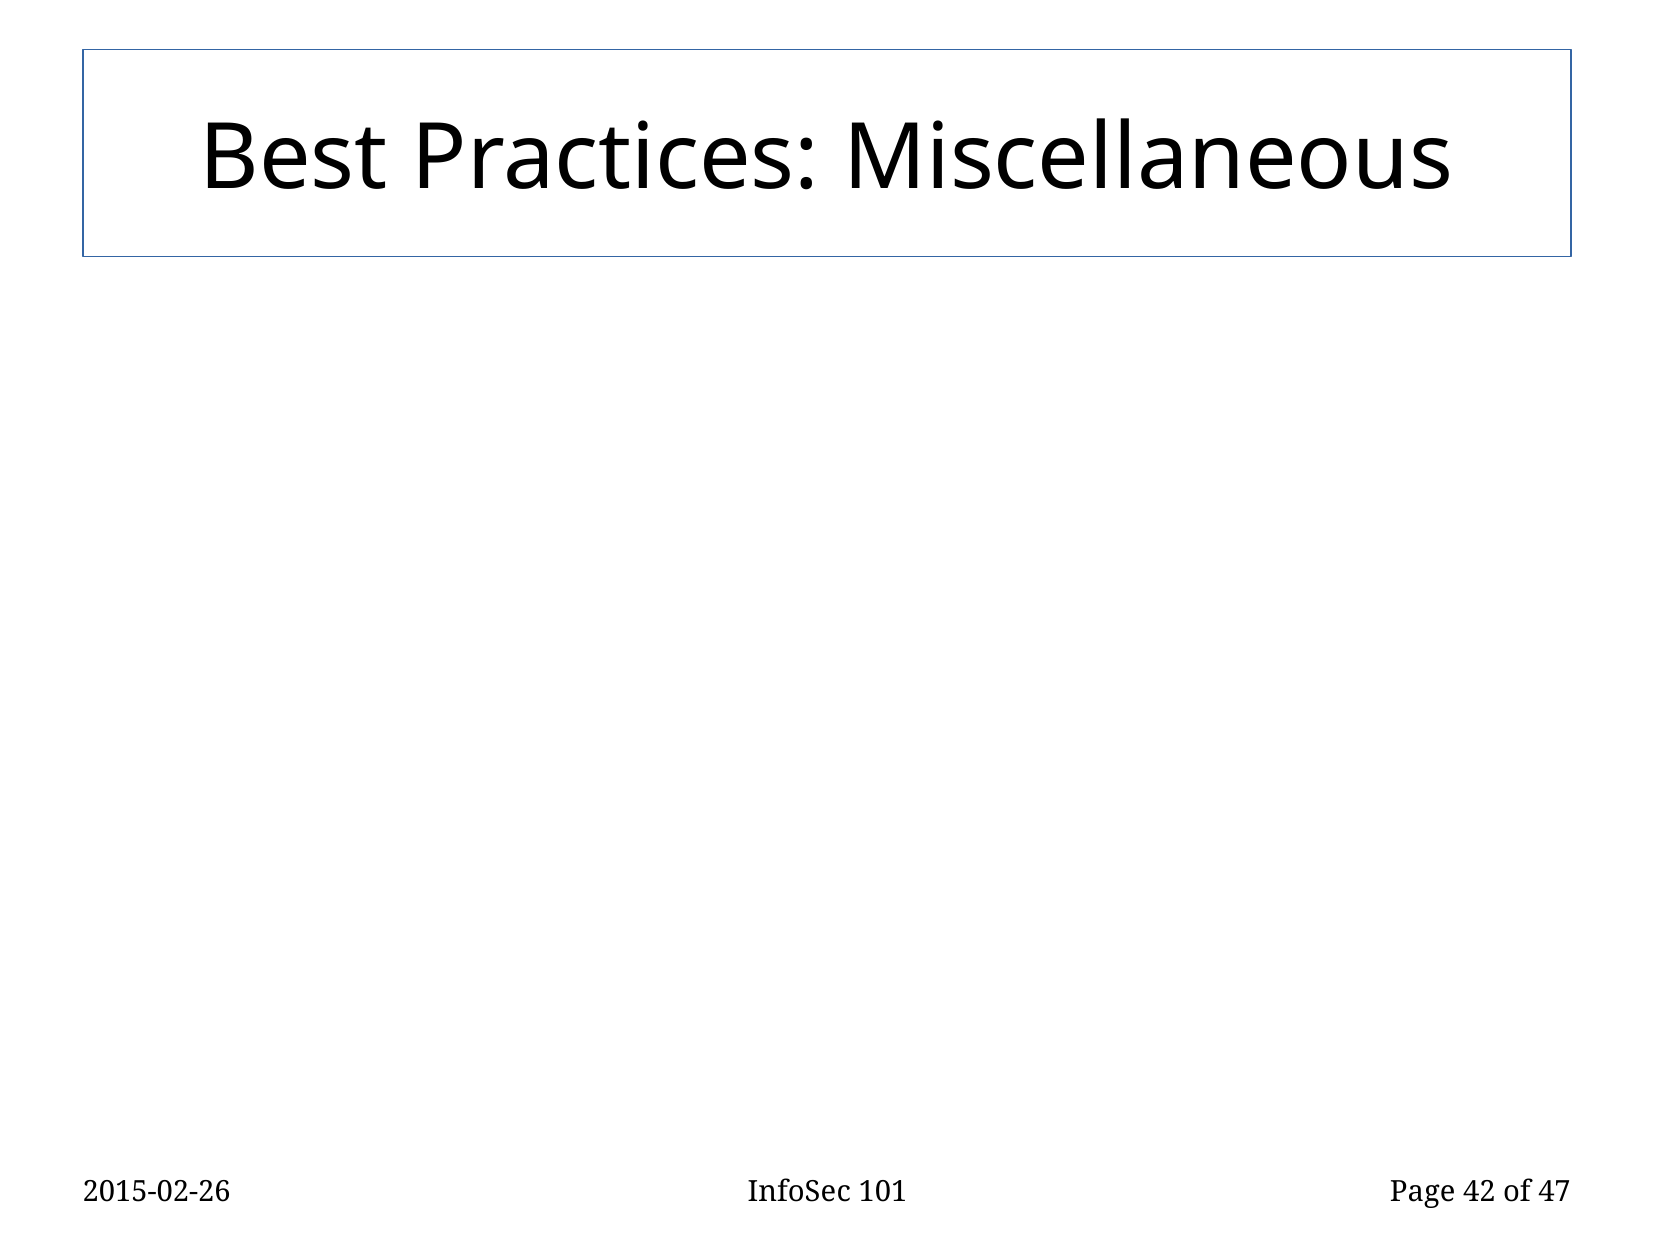

# Best Practices: Miscellaneous
2015-02-26
InfoSec 101
42